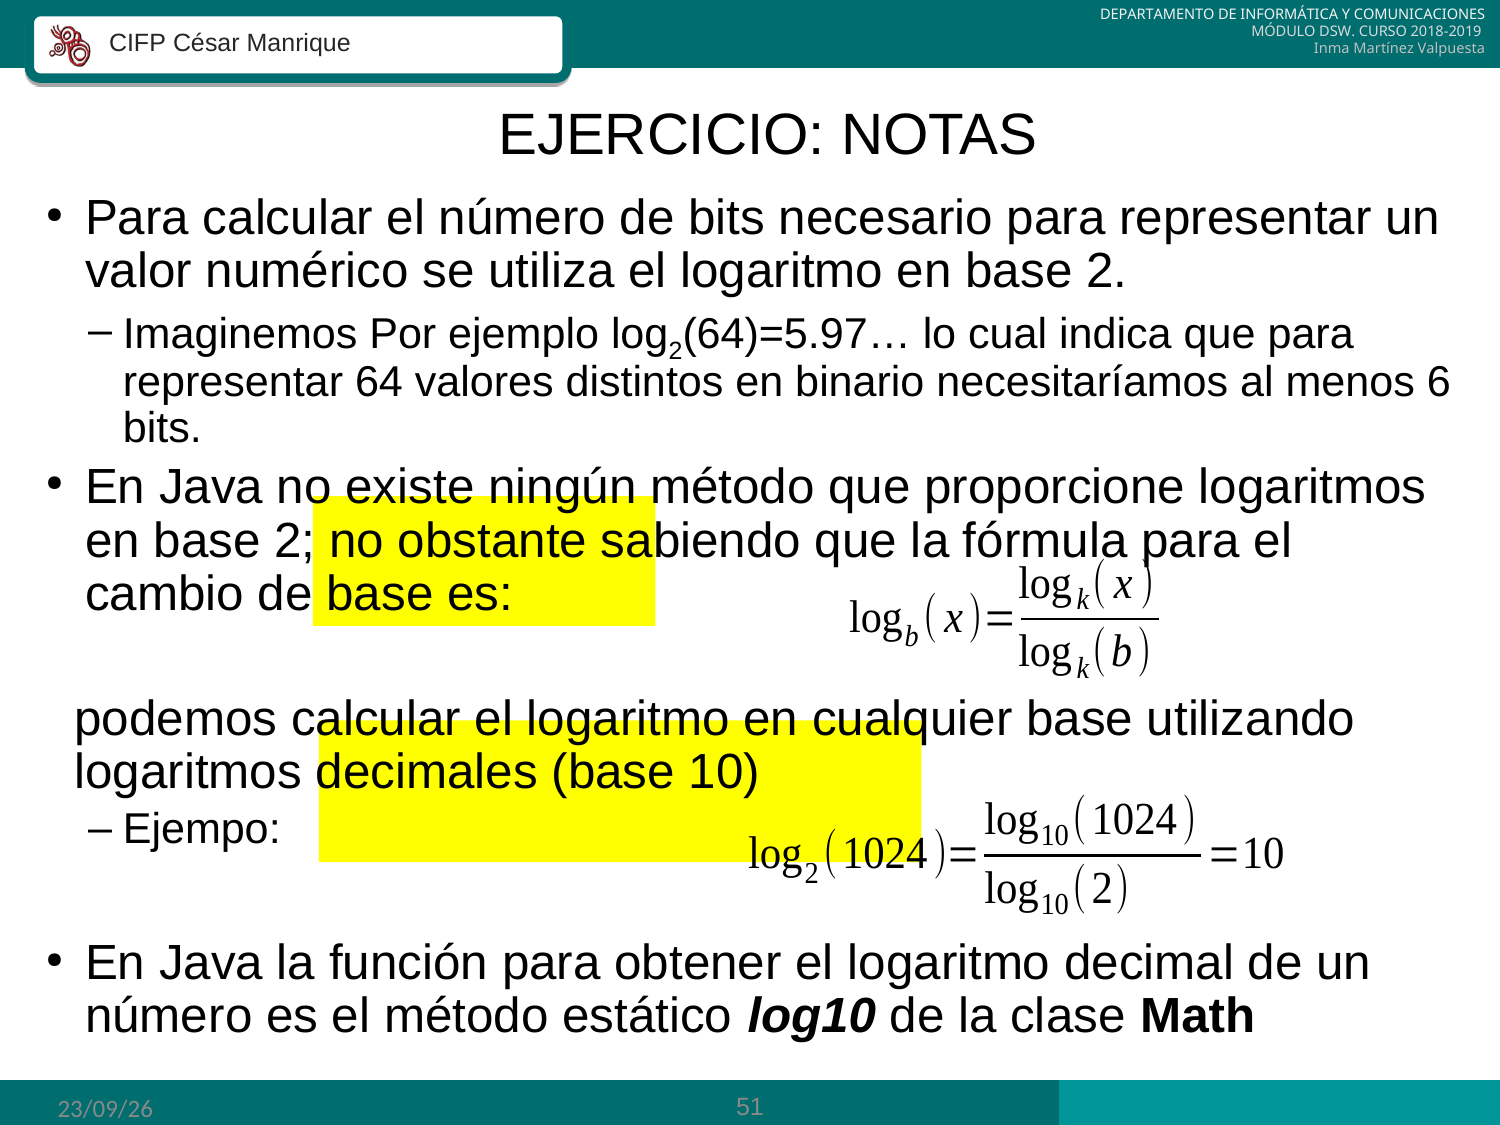

# EJERCICIO: NOTAS
Para calcular el número de bits necesario para representar un valor numérico se utiliza el logaritmo en base 2.
Imaginemos Por ejemplo log2(64)=5.97… lo cual indica que para representar 64 valores distintos en binario necesitaríamos al menos 6 bits.
En Java no existe ningún método que proporcione logaritmos en base 2; no obstante sabiendo que la fórmula para el cambio de base es:
	podemos calcular el logaritmo en cualquier base utilizando logaritmos decimales (base 10)
Ejempo:
En Java la función para obtener el logaritmo decimal de un número es el método estático log10 de la clase Math